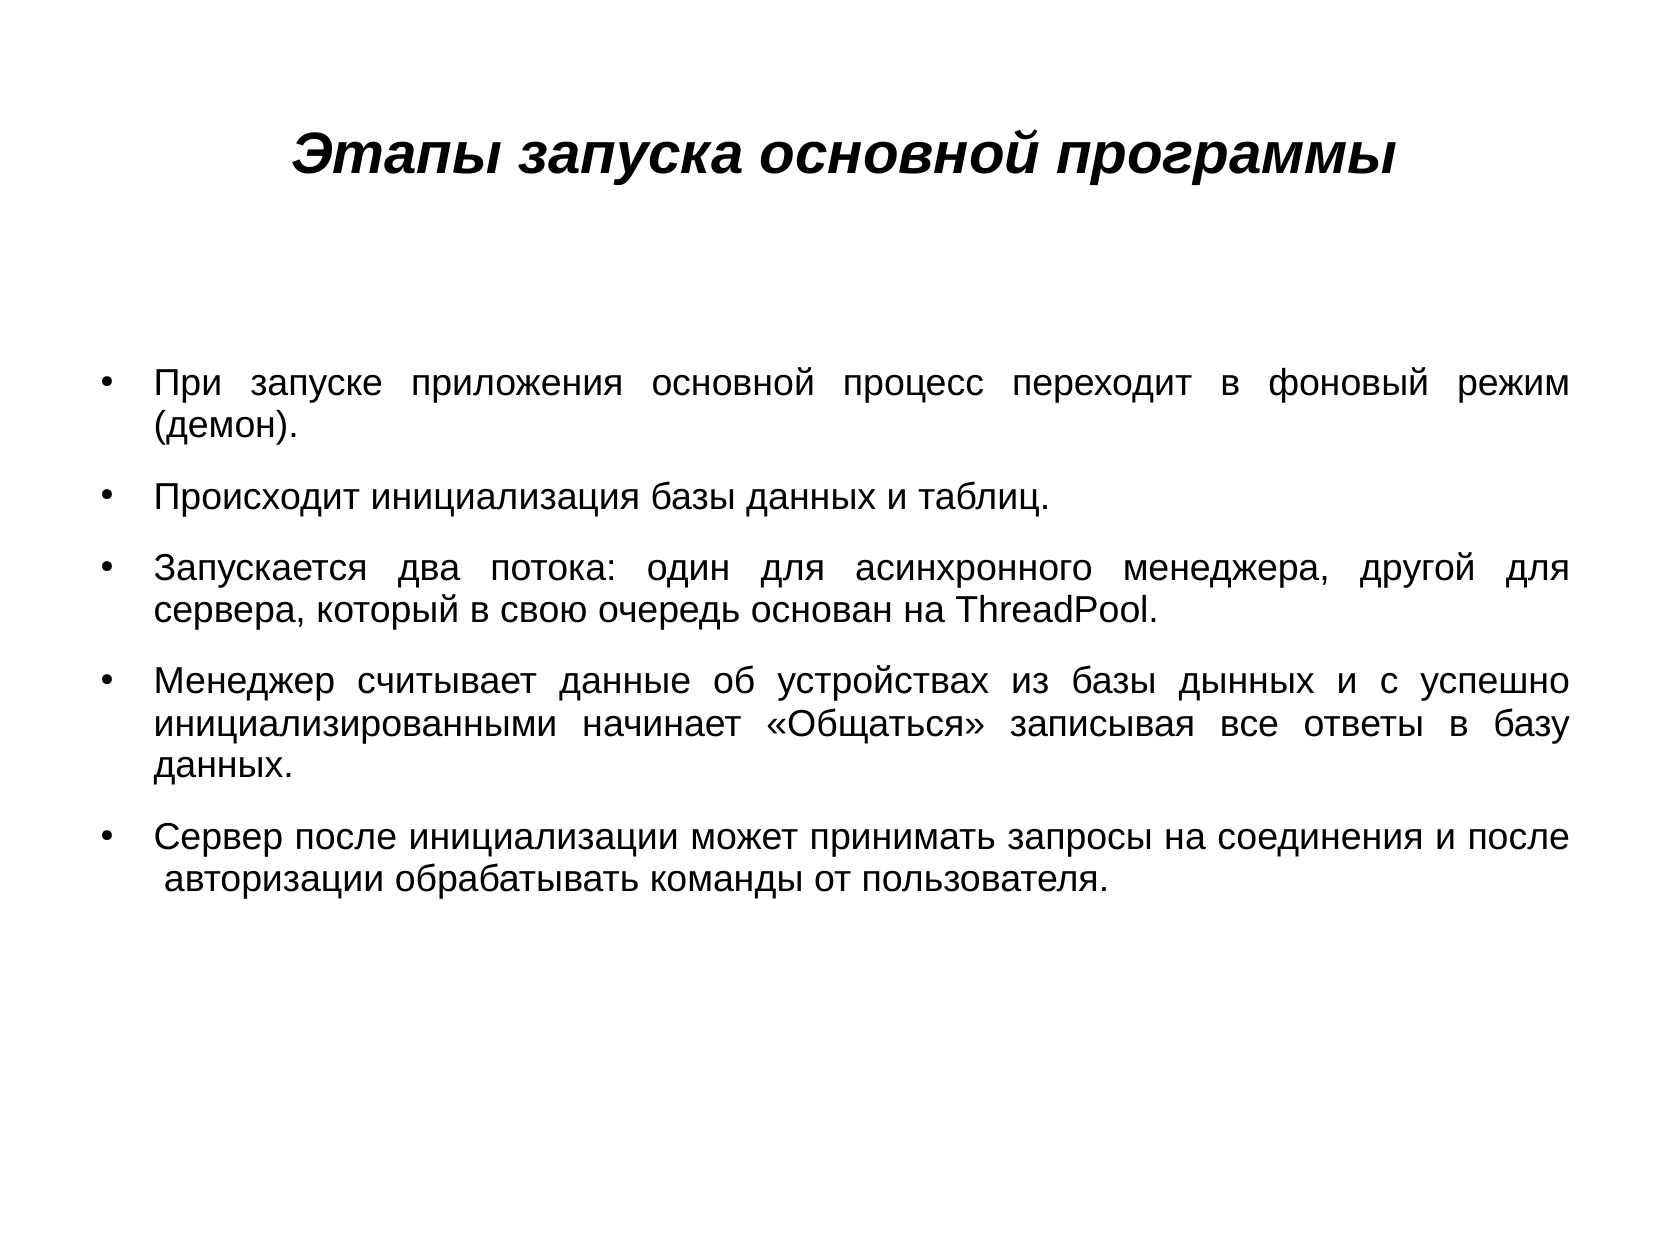

# Этапы запуска основной программы
При запуске приложения основной процесс переходит в фоновый режим (демон).
Происходит инициализация базы данных и таблиц.
Запускается два потока: один для асинхронного менеджера, другой для сервера, который в свою очередь основан на ThreadPool.
Менеджер считывает данные об устройствах из базы дынных и с успешно инициализированными начинает «Общаться» записывая все ответы в базу данных.
Сервер после инициализации может принимать запросы на соединения и после авторизации обрабатывать команды от пользователя.